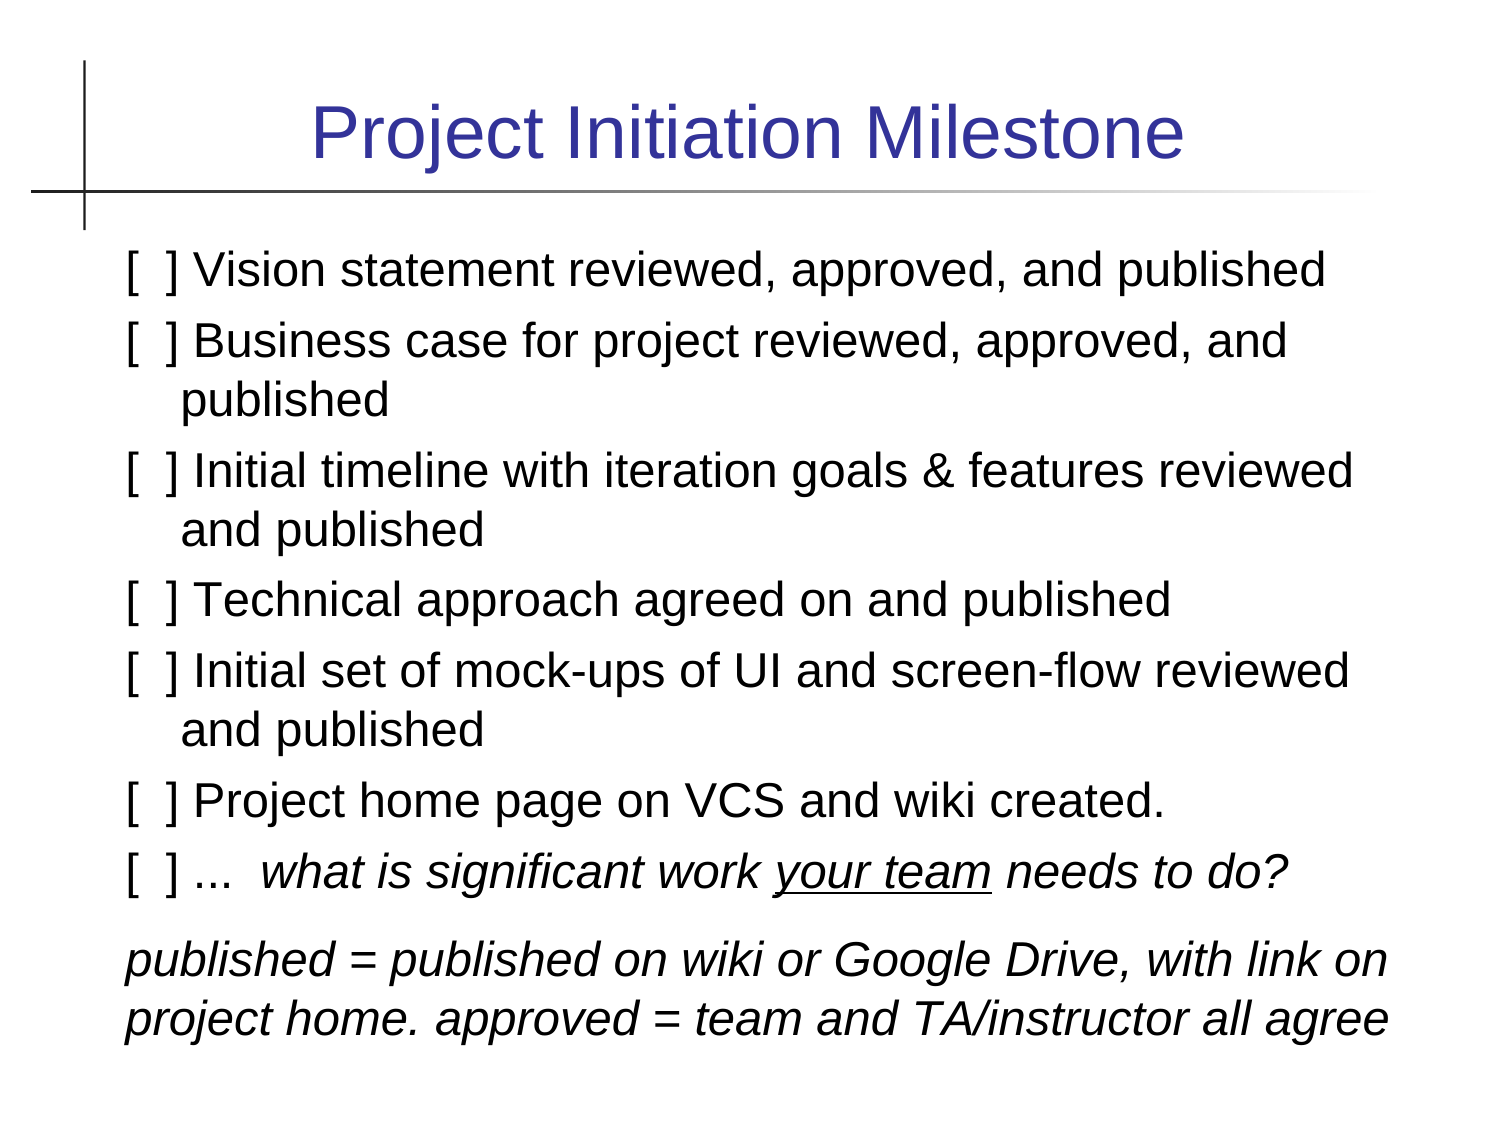

# Project Initiation Milestone
[ ] Vision statement reviewed, approved, and published
[ ] Business case for project reviewed, approved, and published
[ ] Initial timeline with iteration goals & features reviewed and published
[ ] Technical approach agreed on and published
[ ] Initial set of mock-ups of UI and screen-flow reviewed and published
[ ] Project home page on VCS and wiki created.
[ ] ... what is significant work your team needs to do?
published = published on wiki or Google Drive, with link on project home. approved = team and TA/instructor all agree